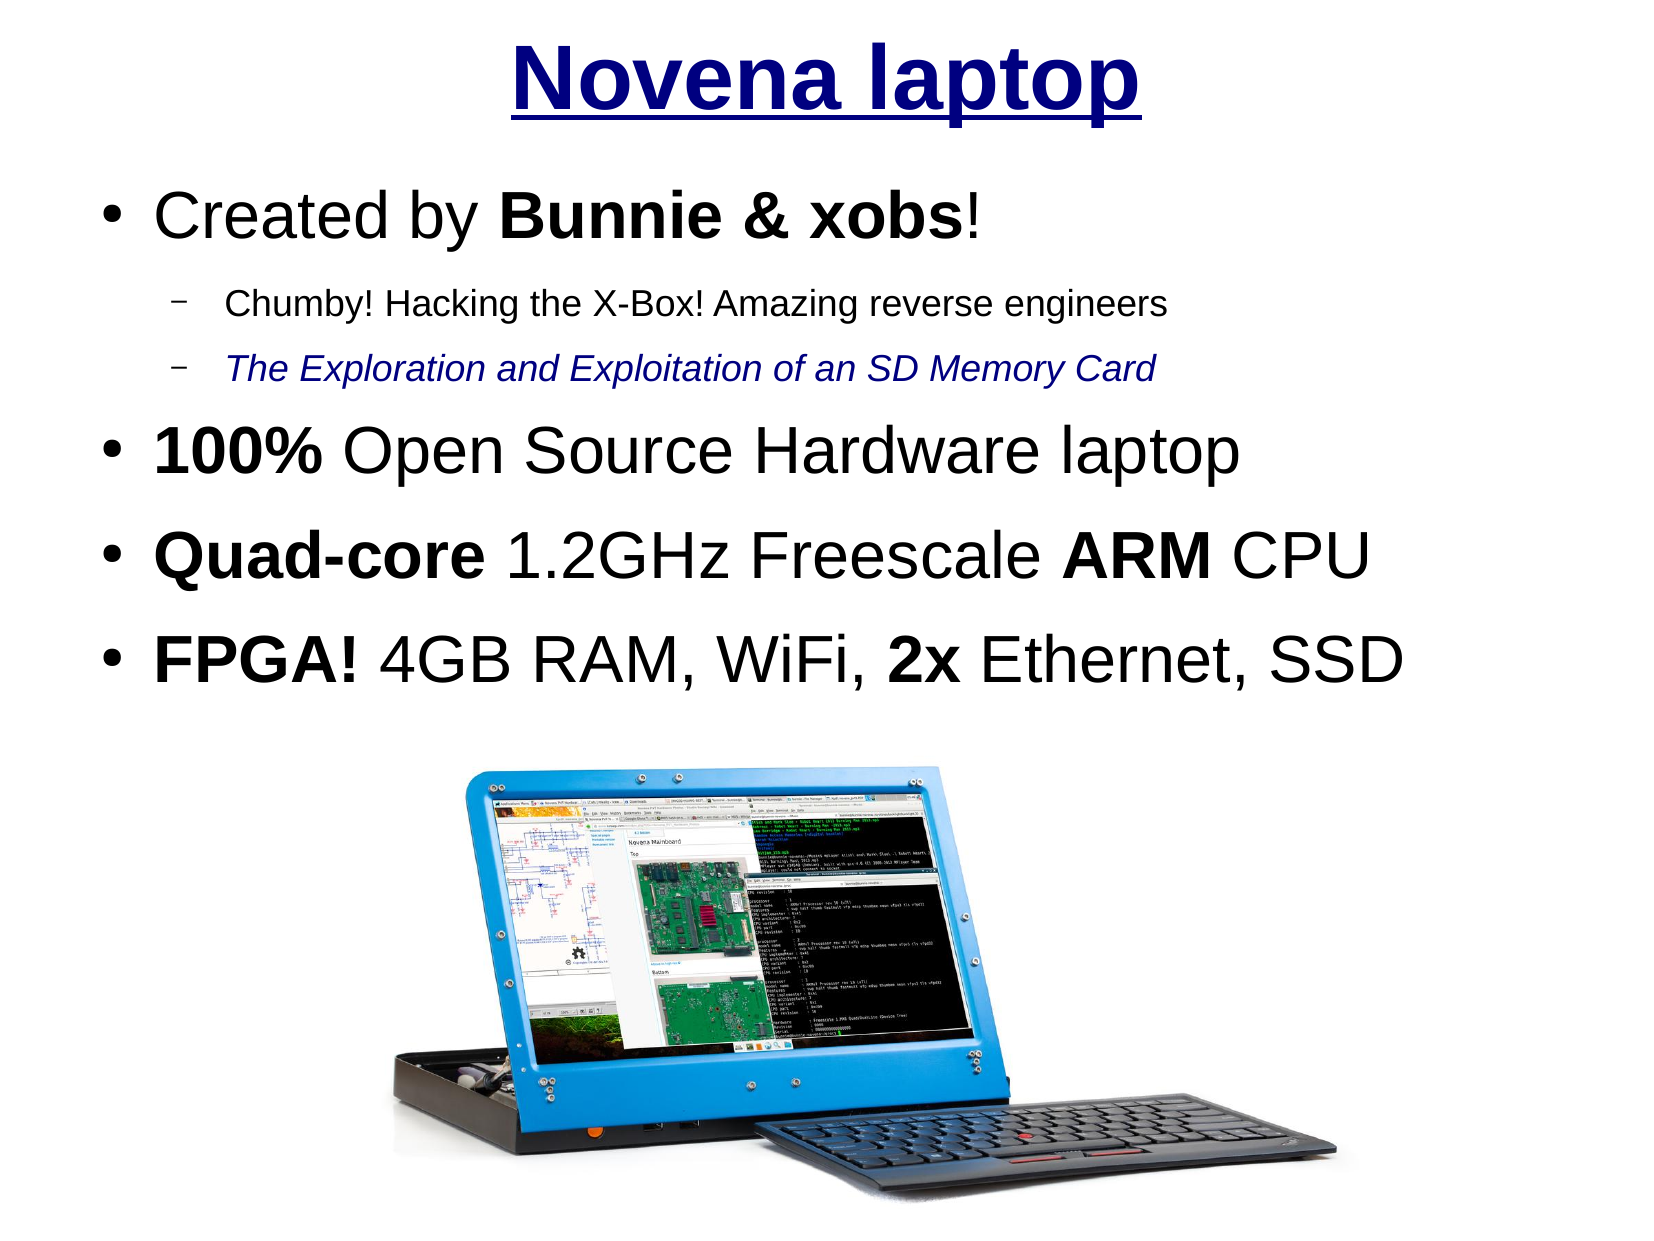

# Novena laptop
Created by Bunnie & xobs!
Chumby! Hacking the X-Box! Amazing reverse engineers
The Exploration and Exploitation of an SD Memory Card
100% Open Source Hardware laptop
Quad-core 1.2GHz Freescale ARM CPU
FPGA! 4GB RAM, WiFi, 2x Ethernet, SSD